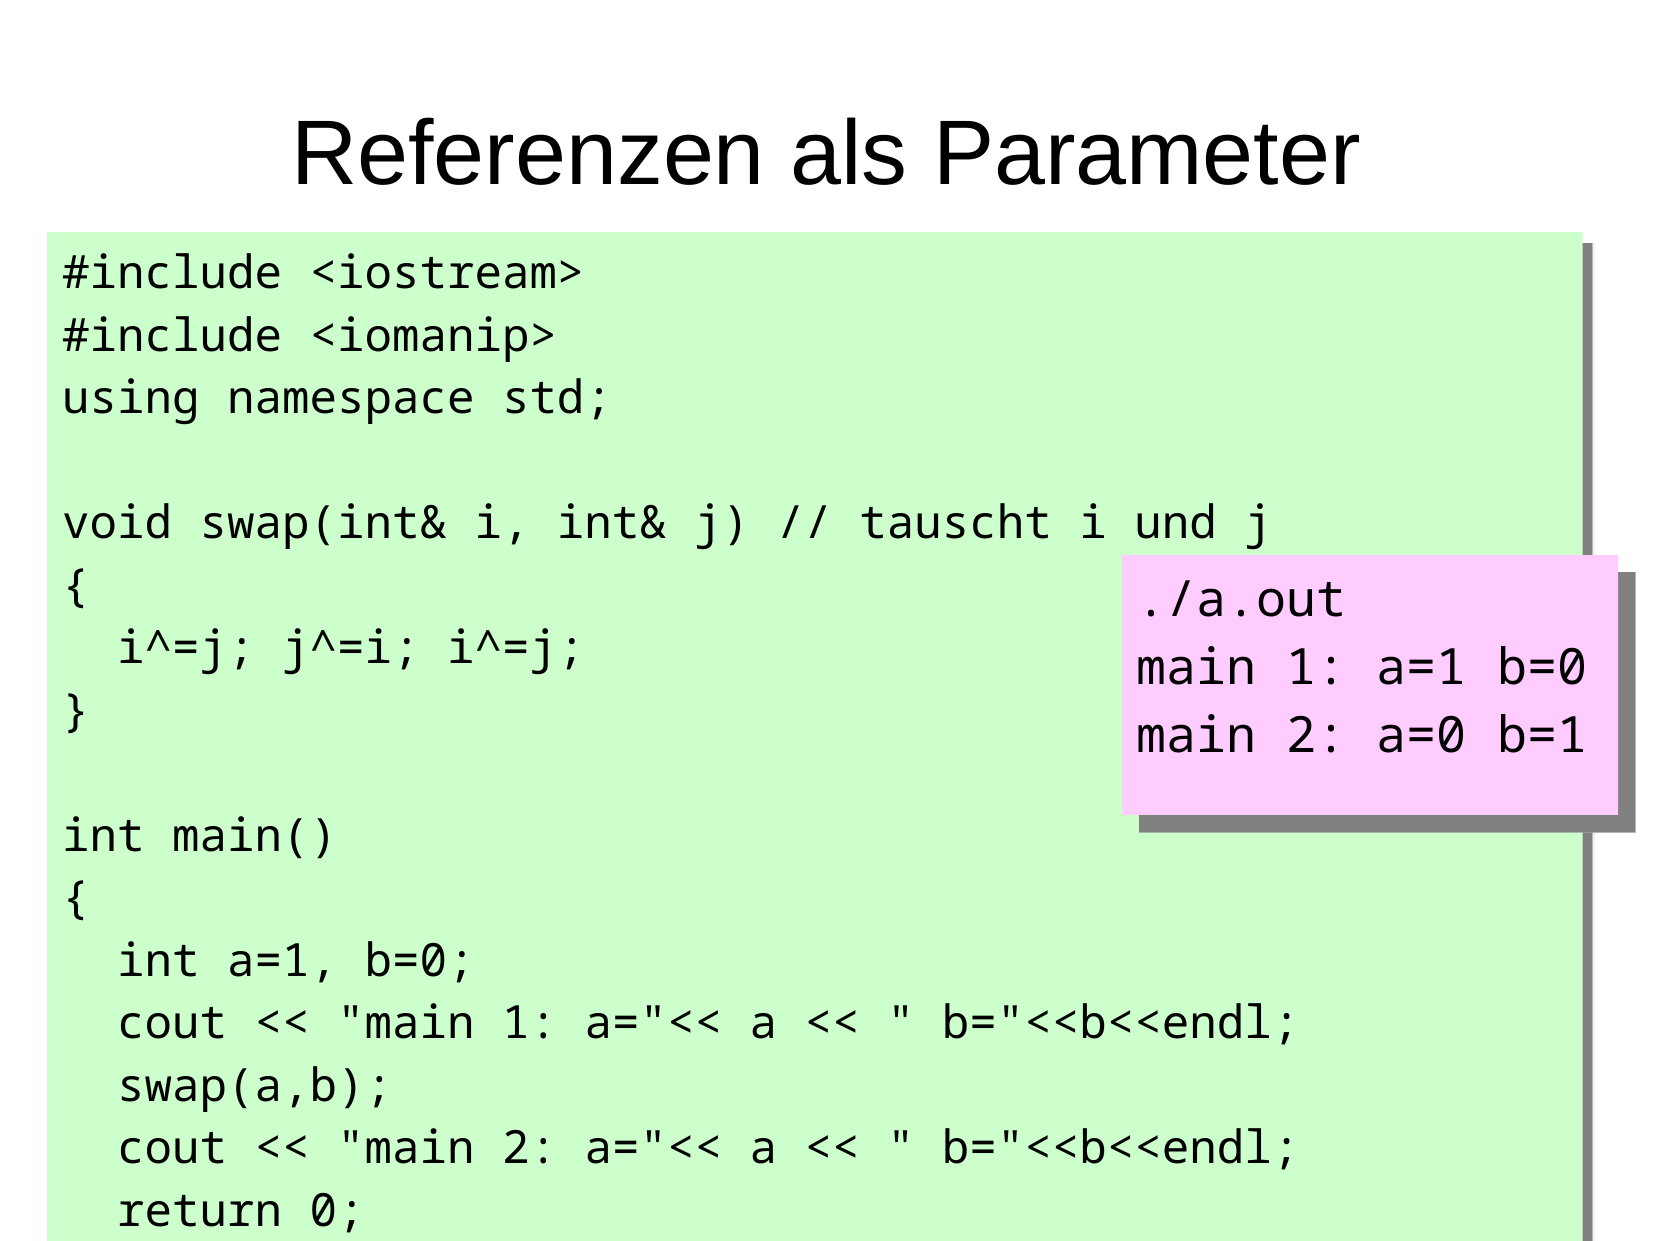

# Referenzen als Parameter
#include <iostream>
#include <iomanip>
using namespace std;
void swap(int& i, int& j) // tauscht i und j
{
 i^=j; j^=i; i^=j;
}
int main()
{
 int a=1, b=0;
 cout << "main 1: a="<< a << " b="<<b<<endl;
 swap(a,b);
 cout << "main 2: a="<< a << " b="<<b<<endl;
 return 0;
}
./a.out
main 1: a=1 b=0
main 2: a=0 b=1
10